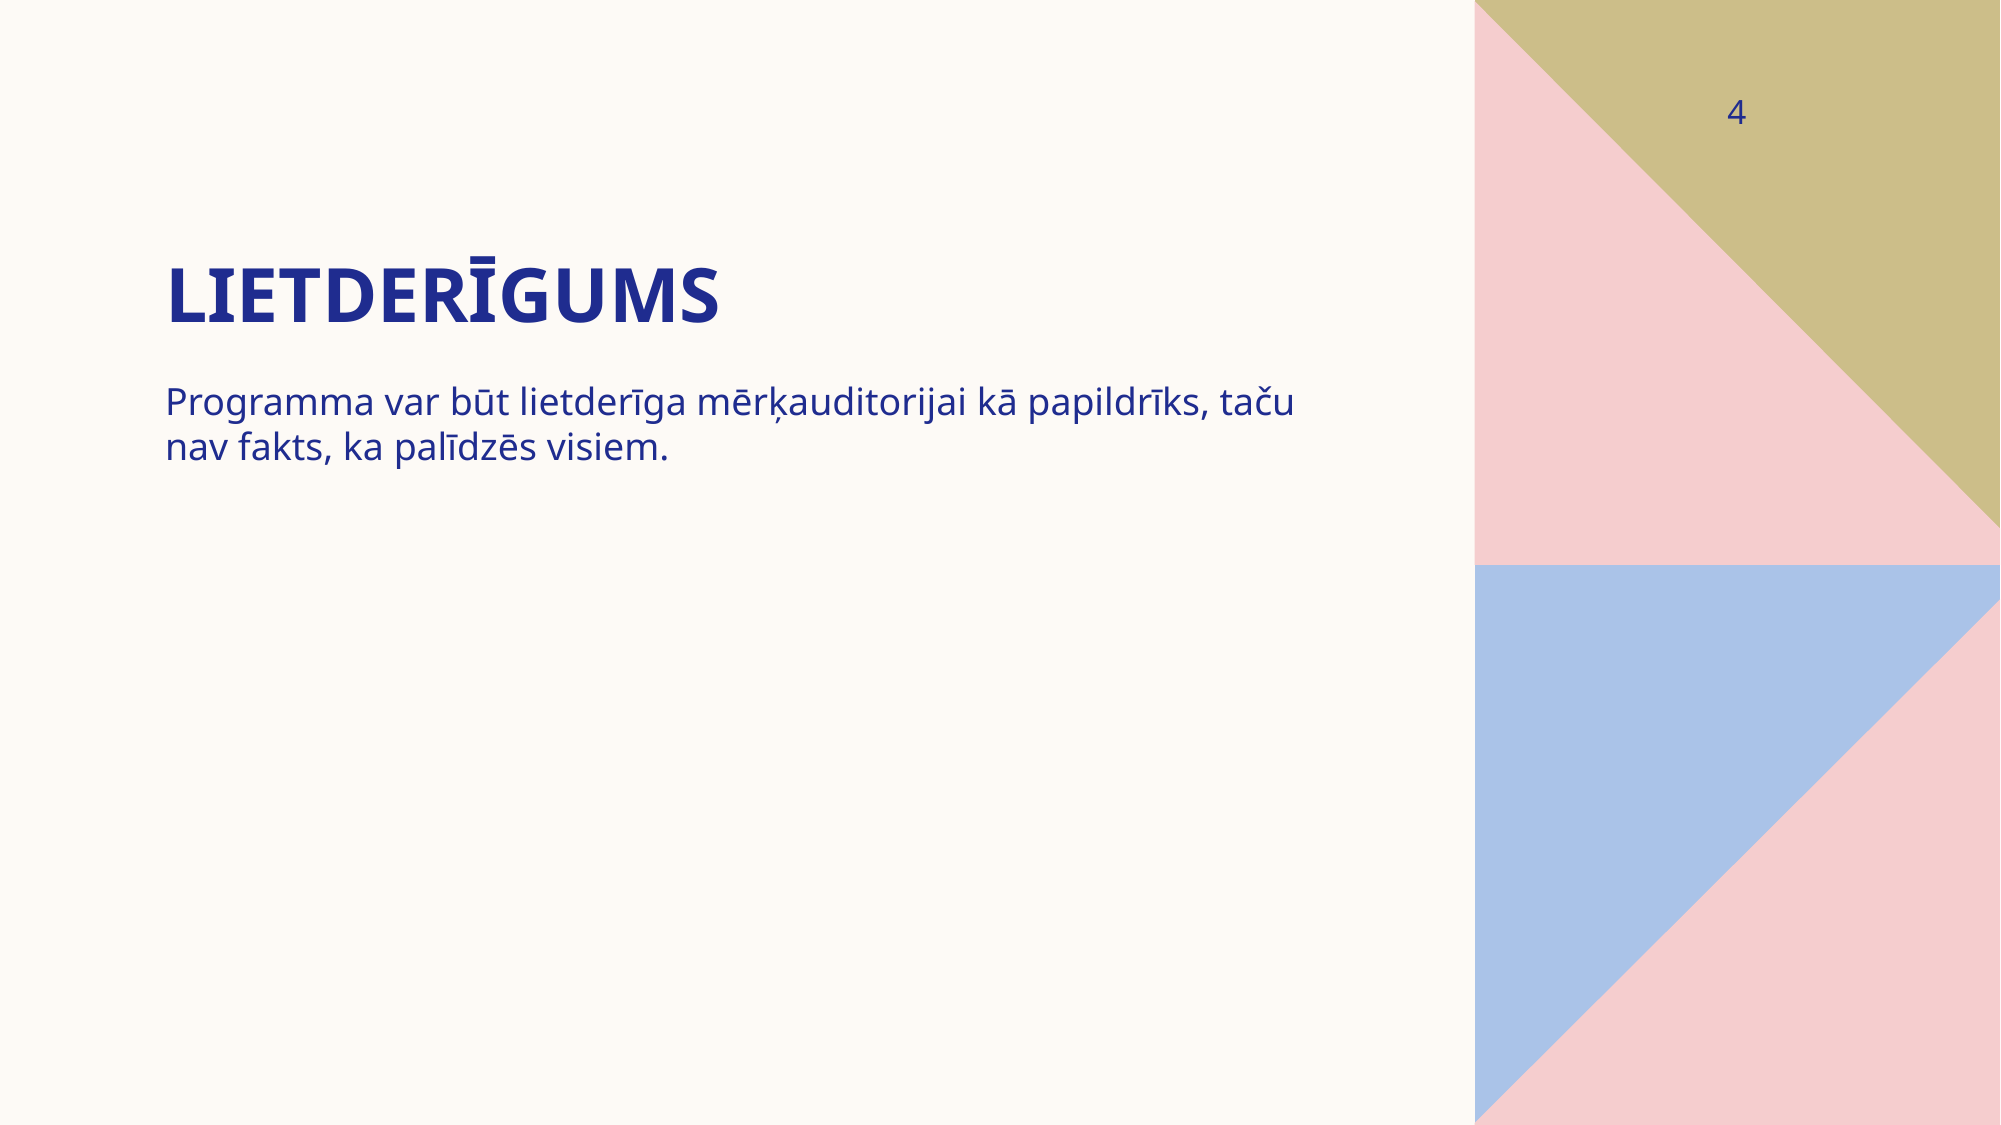

# Lietderīgums
Programma var būt lietderīga mērķauditorijai kā papildrīks, taču nav fakts, ka palīdzēs visiem.